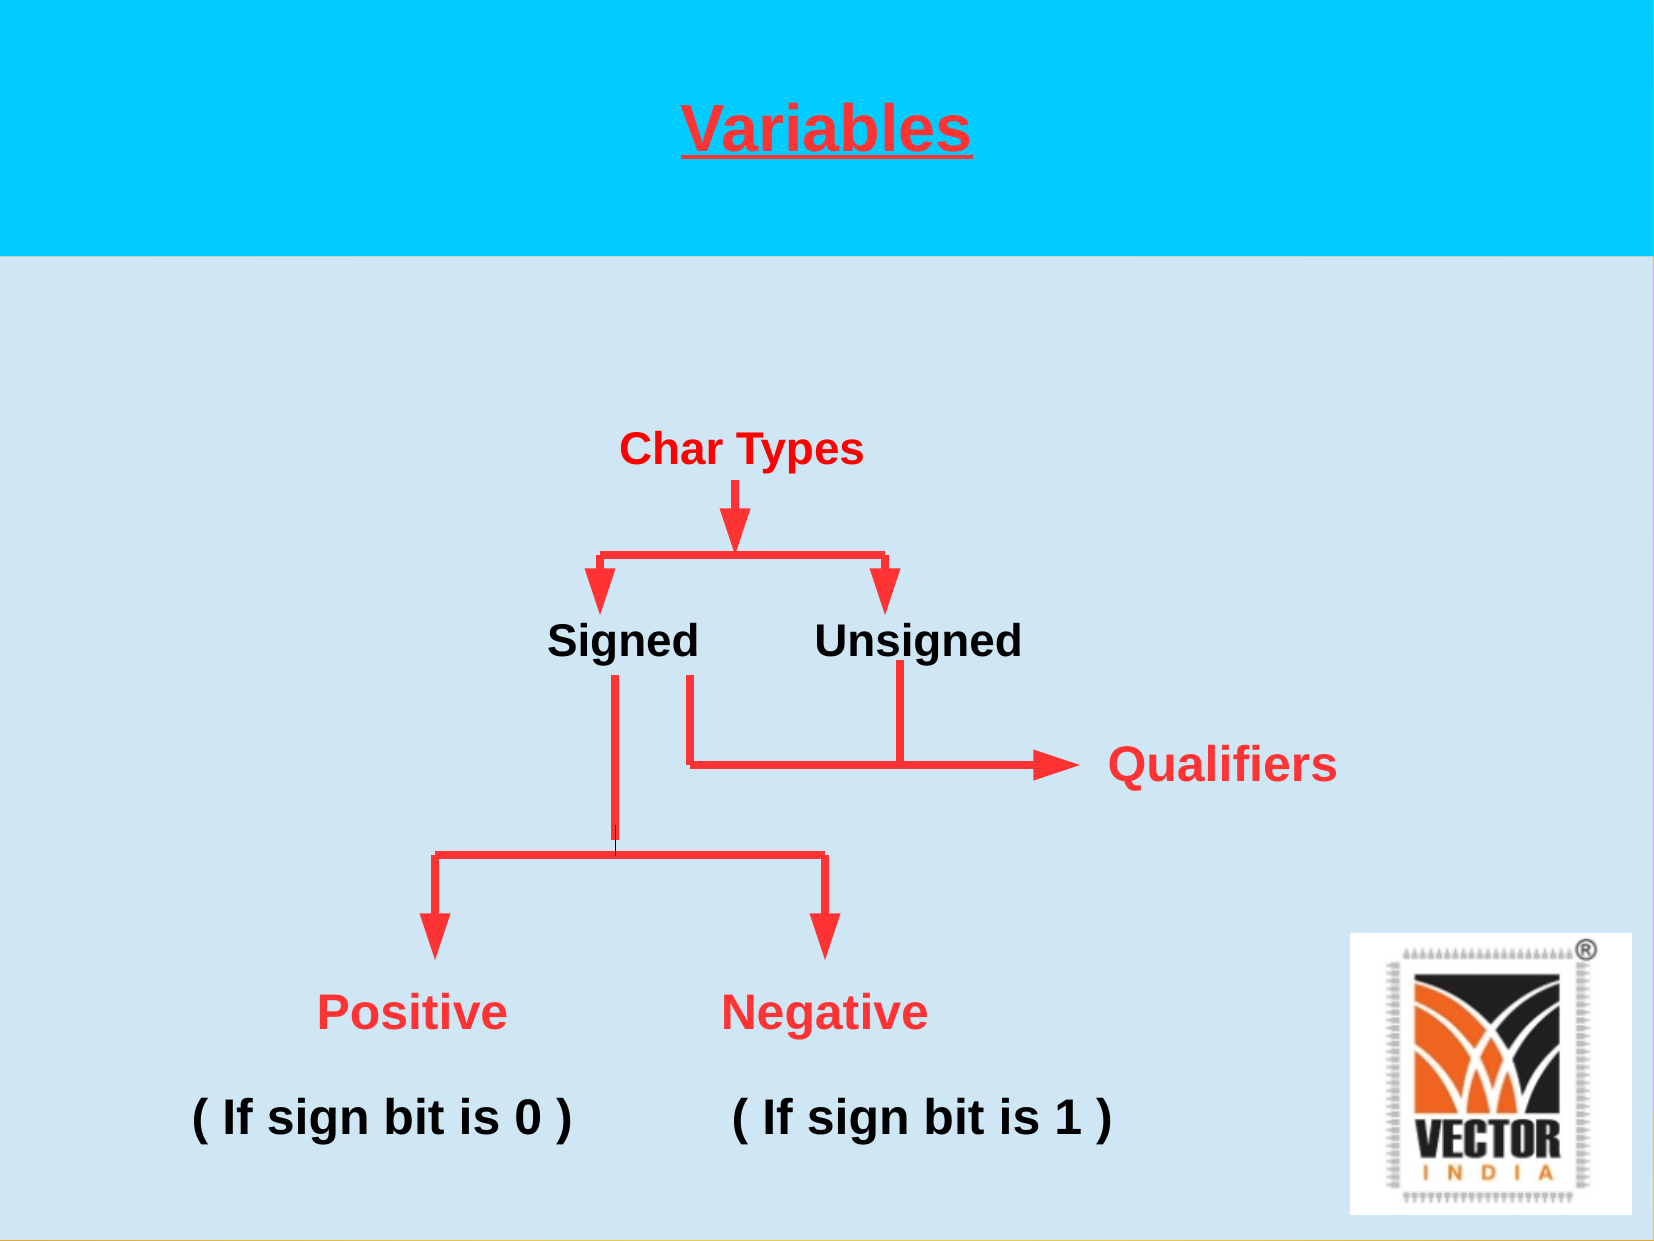

# Variables
 Char Types
 Signed Unsigned
Qualifiers
Negative
Positive
( If sign bit is 0 )
( If sign bit is 1 )